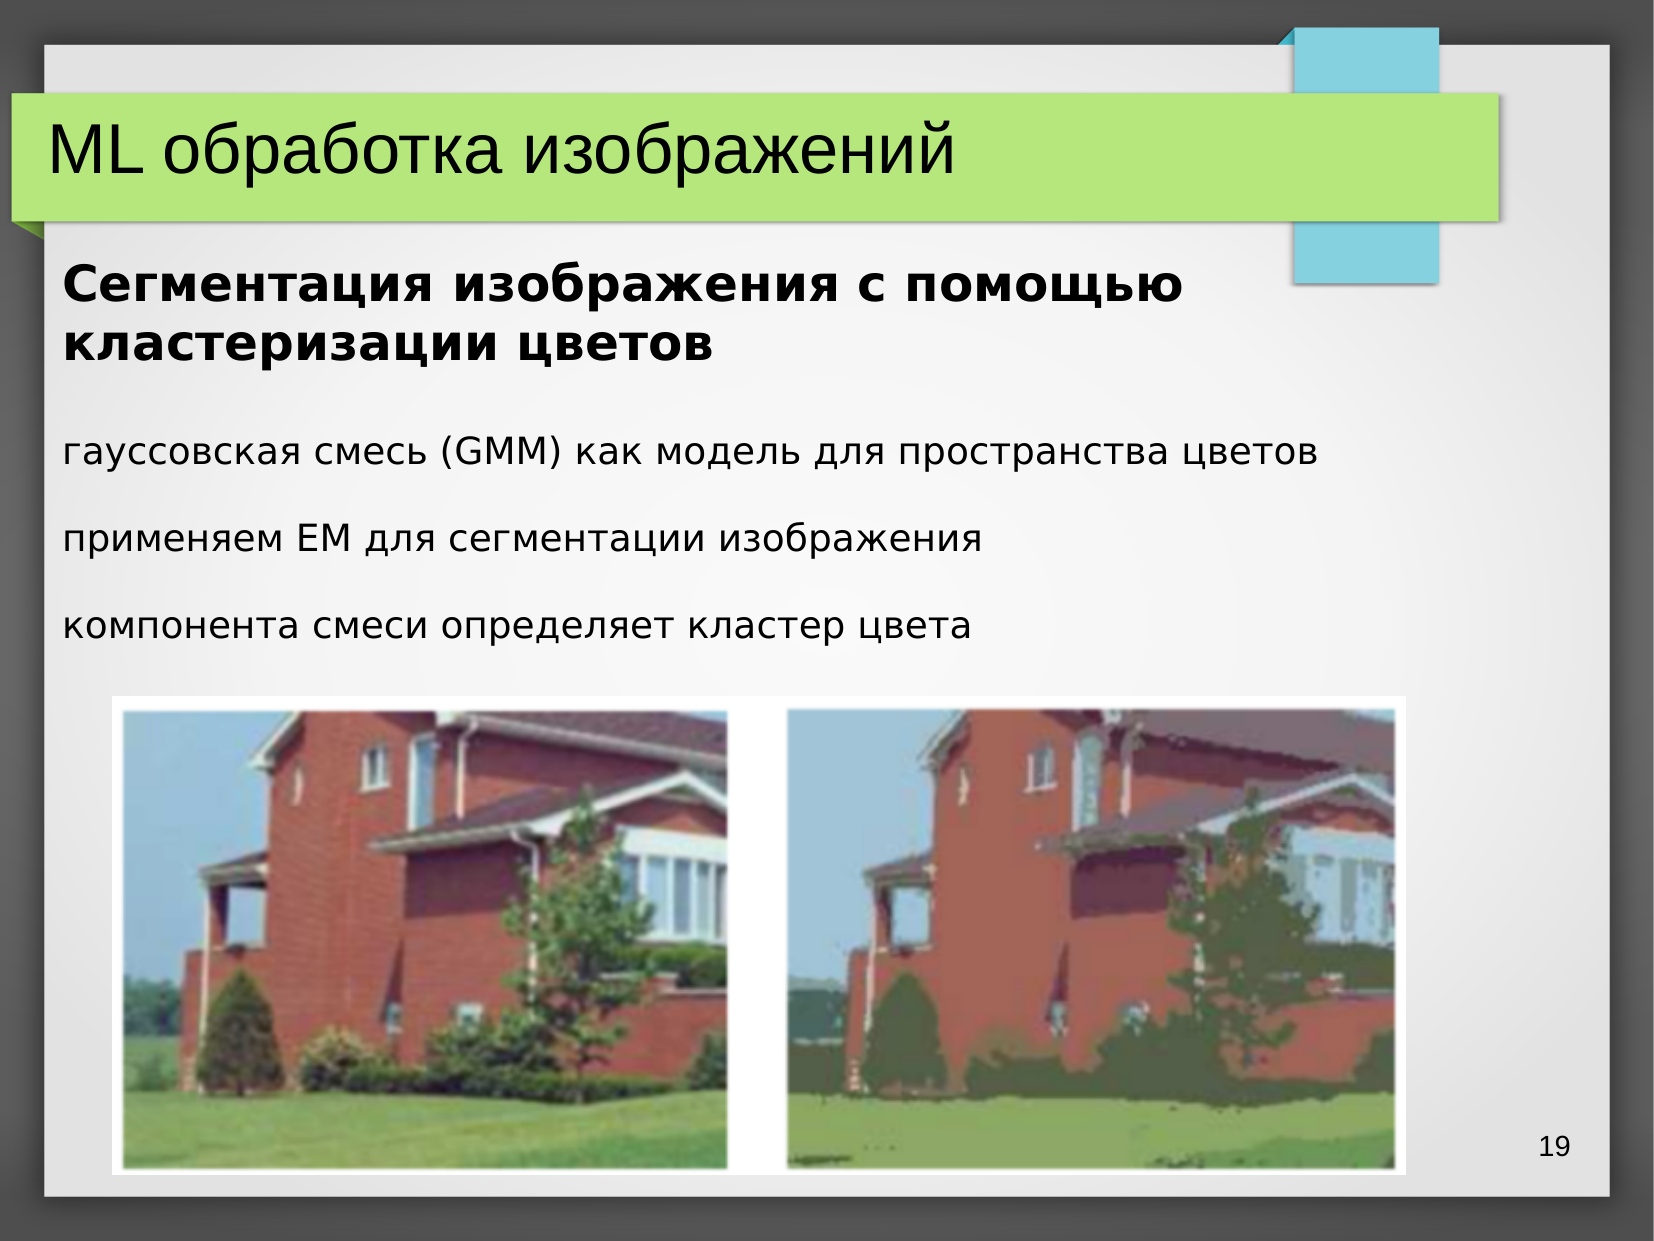

# ML обработка изображений
Сегментация изображения с помощью кластеризации цветов
гауссовская смесь (GMM) как модель для пространства цветов
применяем EM для сегментации изображения
компонента смеси определяет кластер цвета
19